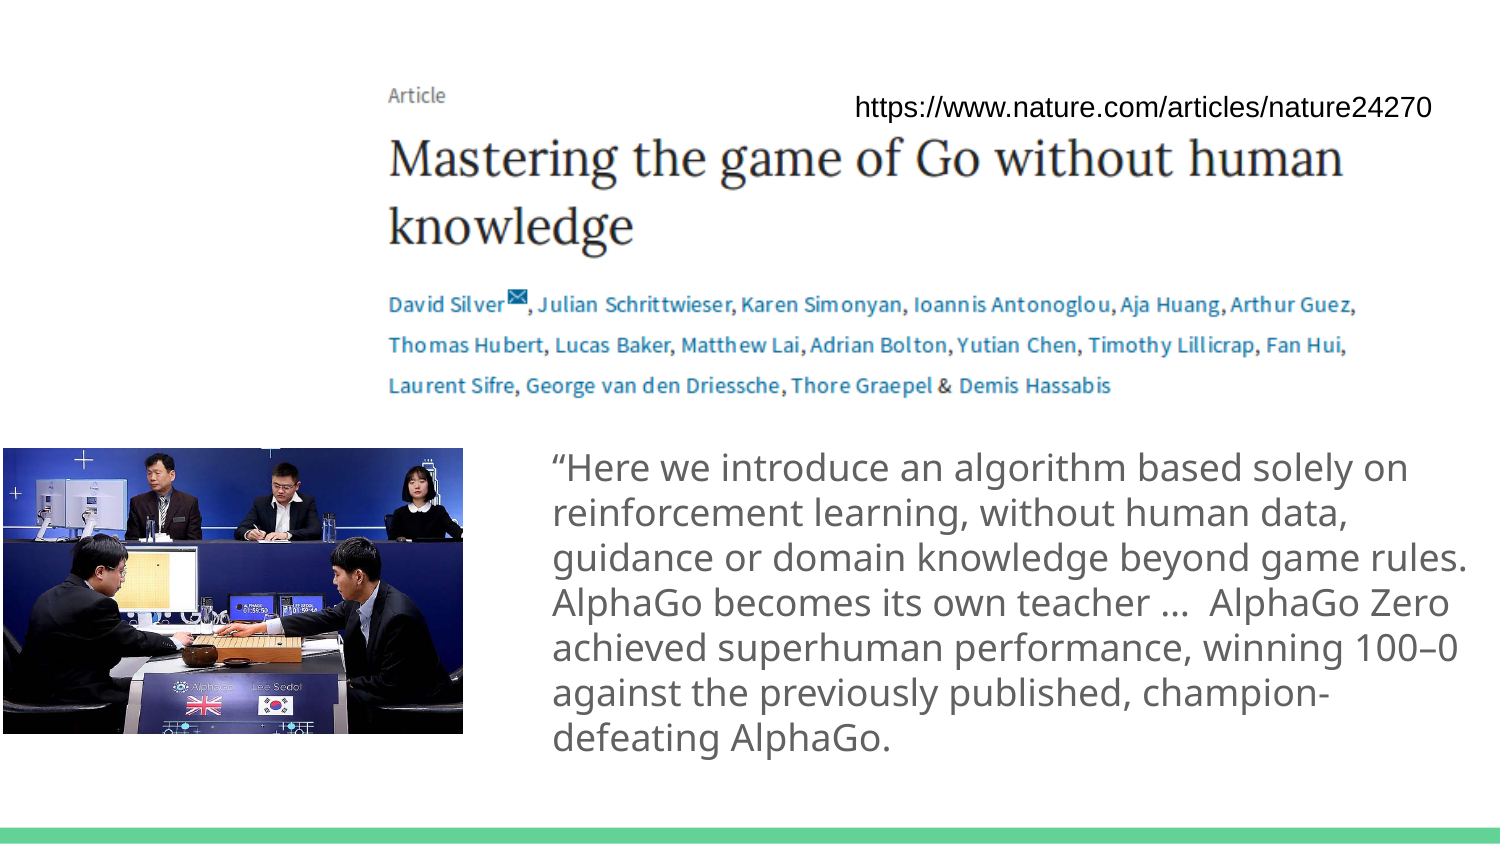

https://www.nature.com/articles/nature24270
#
“Here we introduce an algorithm based solely on reinforcement learning, without human data, guidance or domain knowledge beyond game rules. AlphaGo becomes its own teacher … AlphaGo Zero achieved superhuman performance, winning 100–0 against the previously published, champion-defeating AlphaGo.